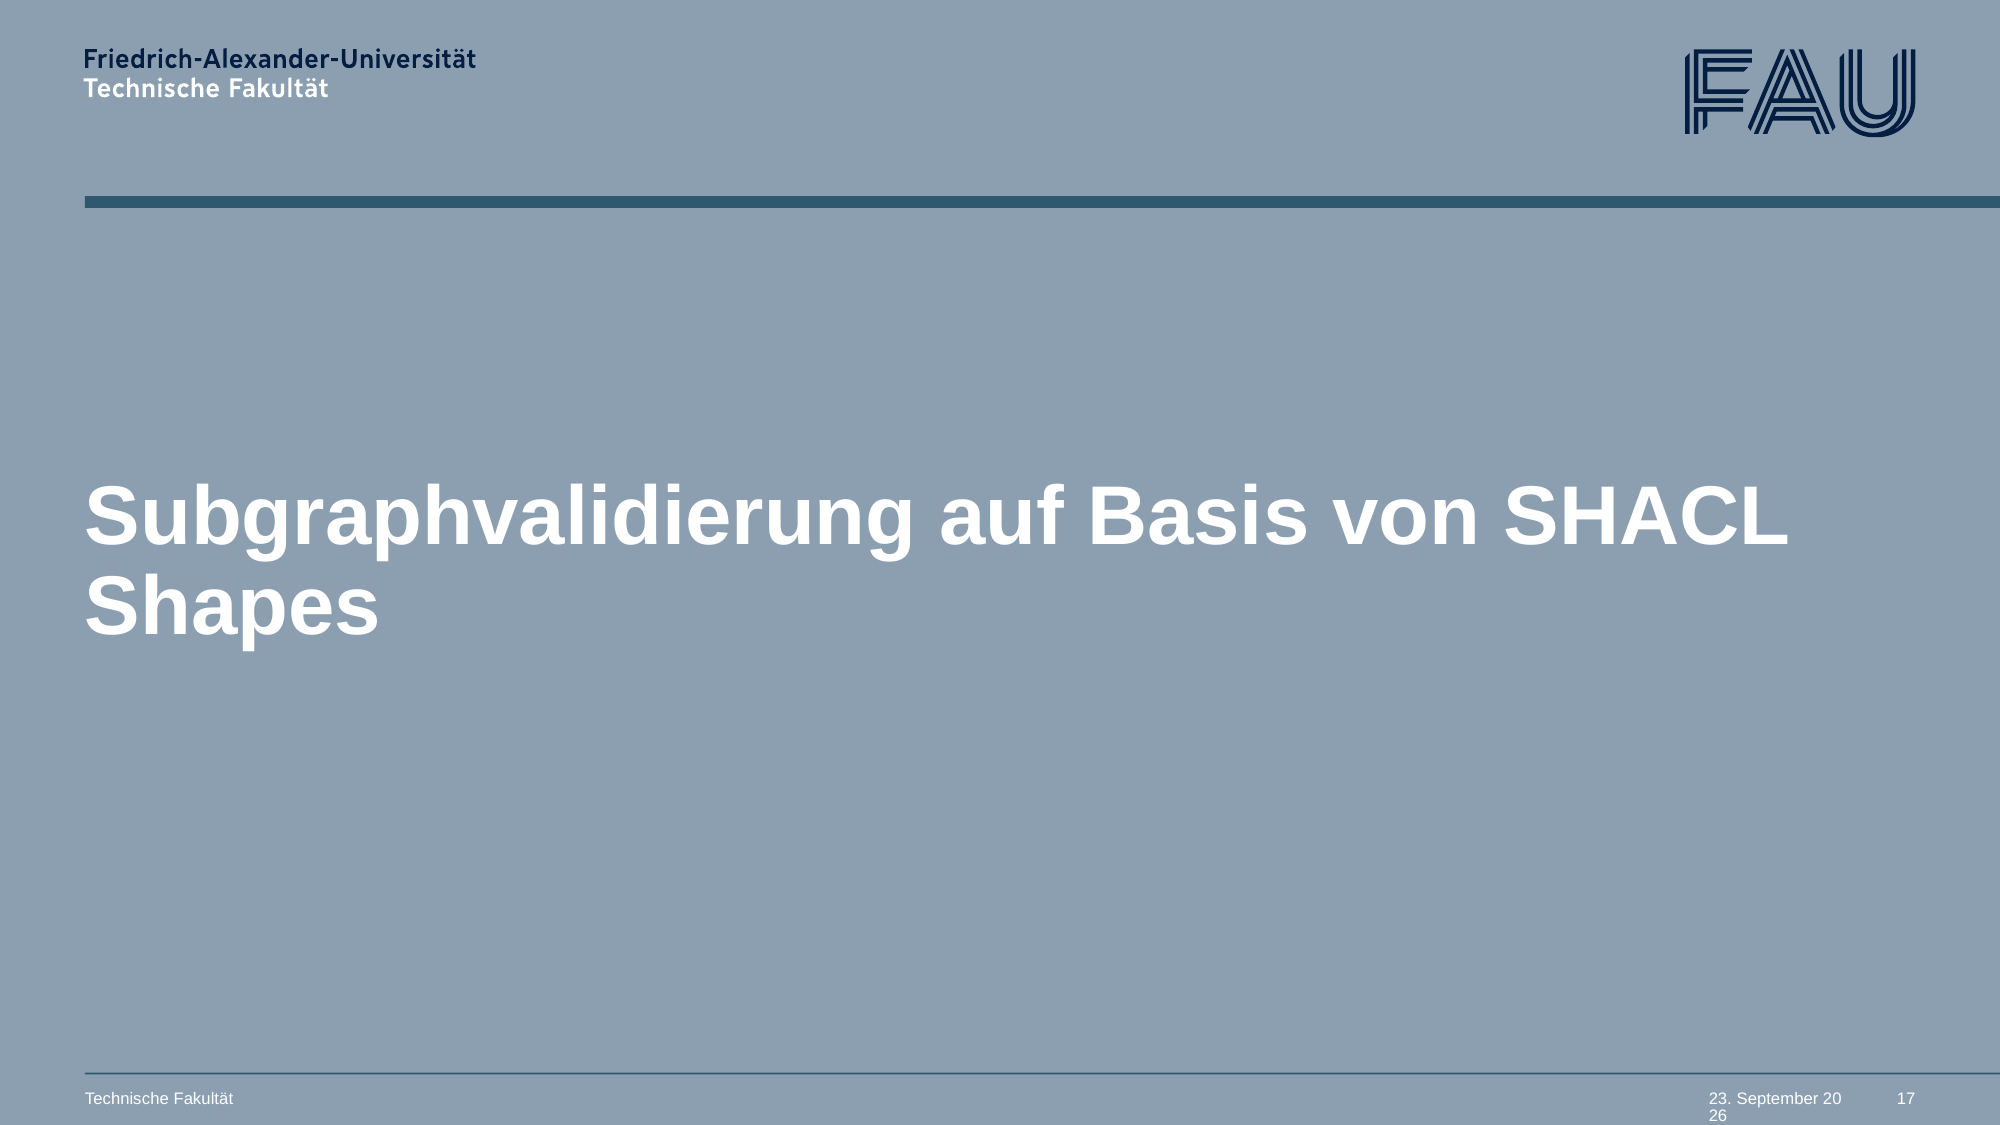

# Subgraphvalidierung auf Basis von SHACL Shapes
Technische Fakultät
17